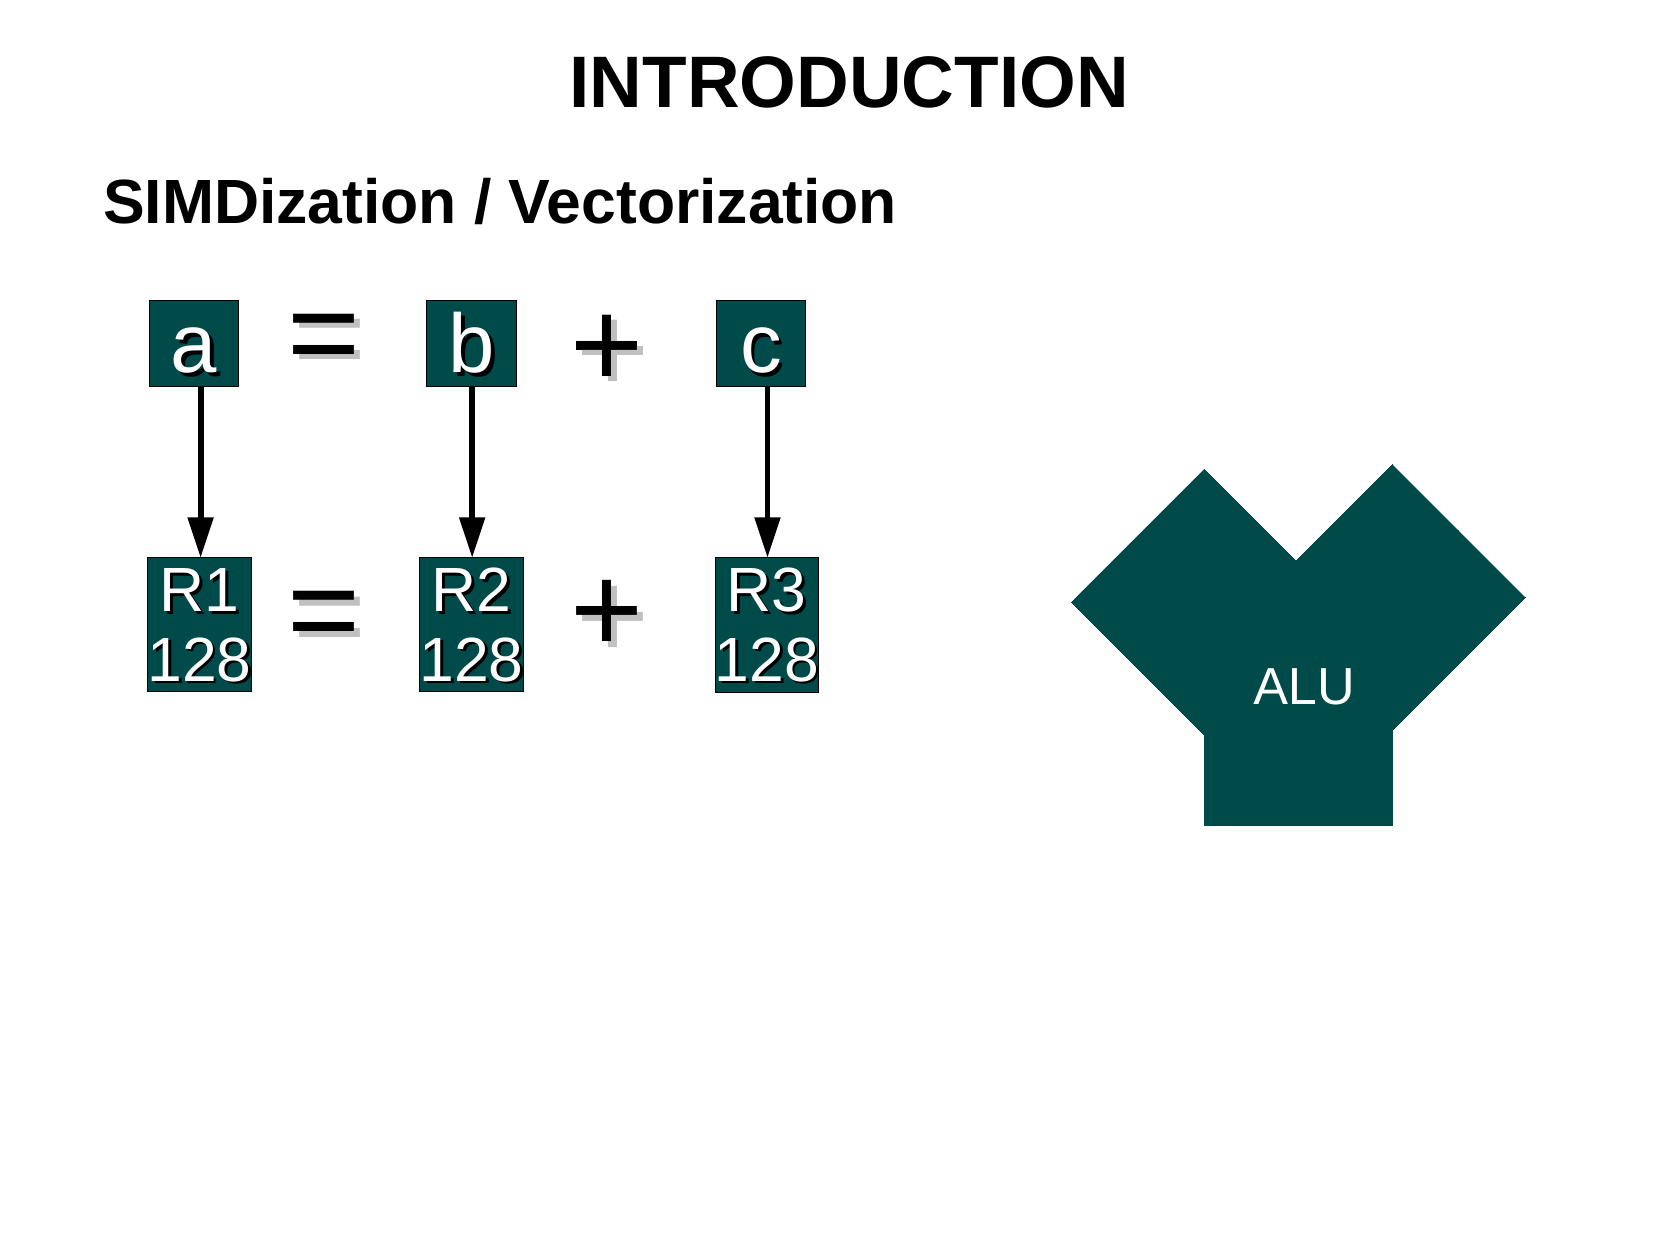

INTRODUCTION
SIMDization / Vectorization
=
a
b
+
+
c
ALU
R1
128
R2
128
R3
128
=
+